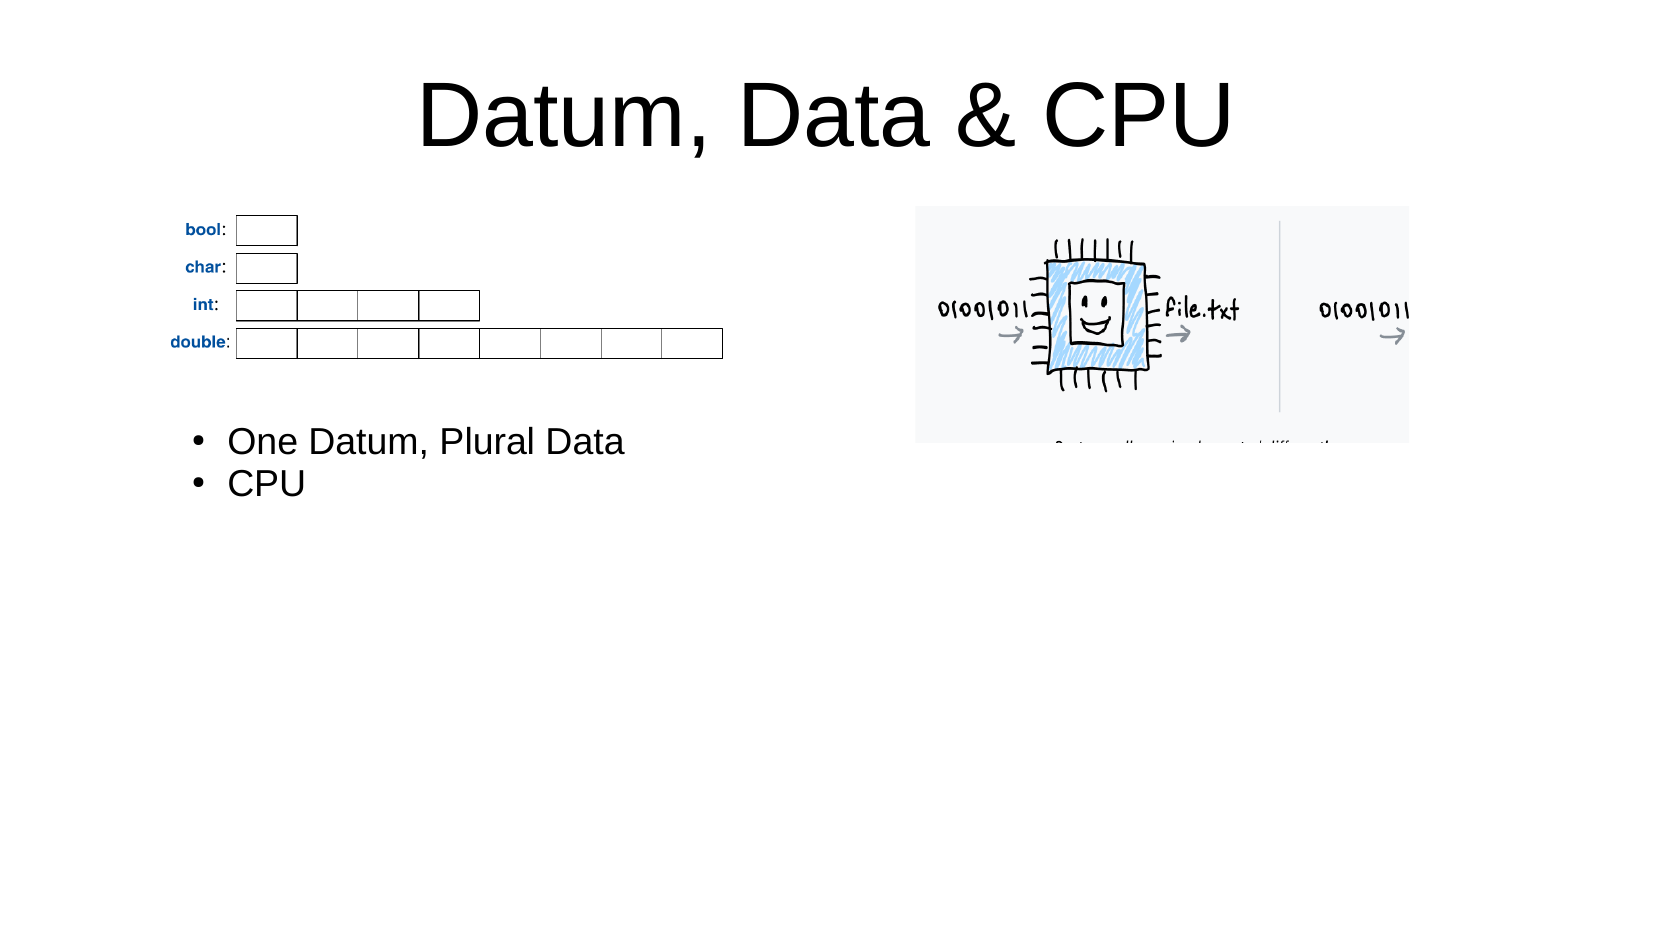

# Datum, Data & CPU
One Datum, Plural Data
CPU